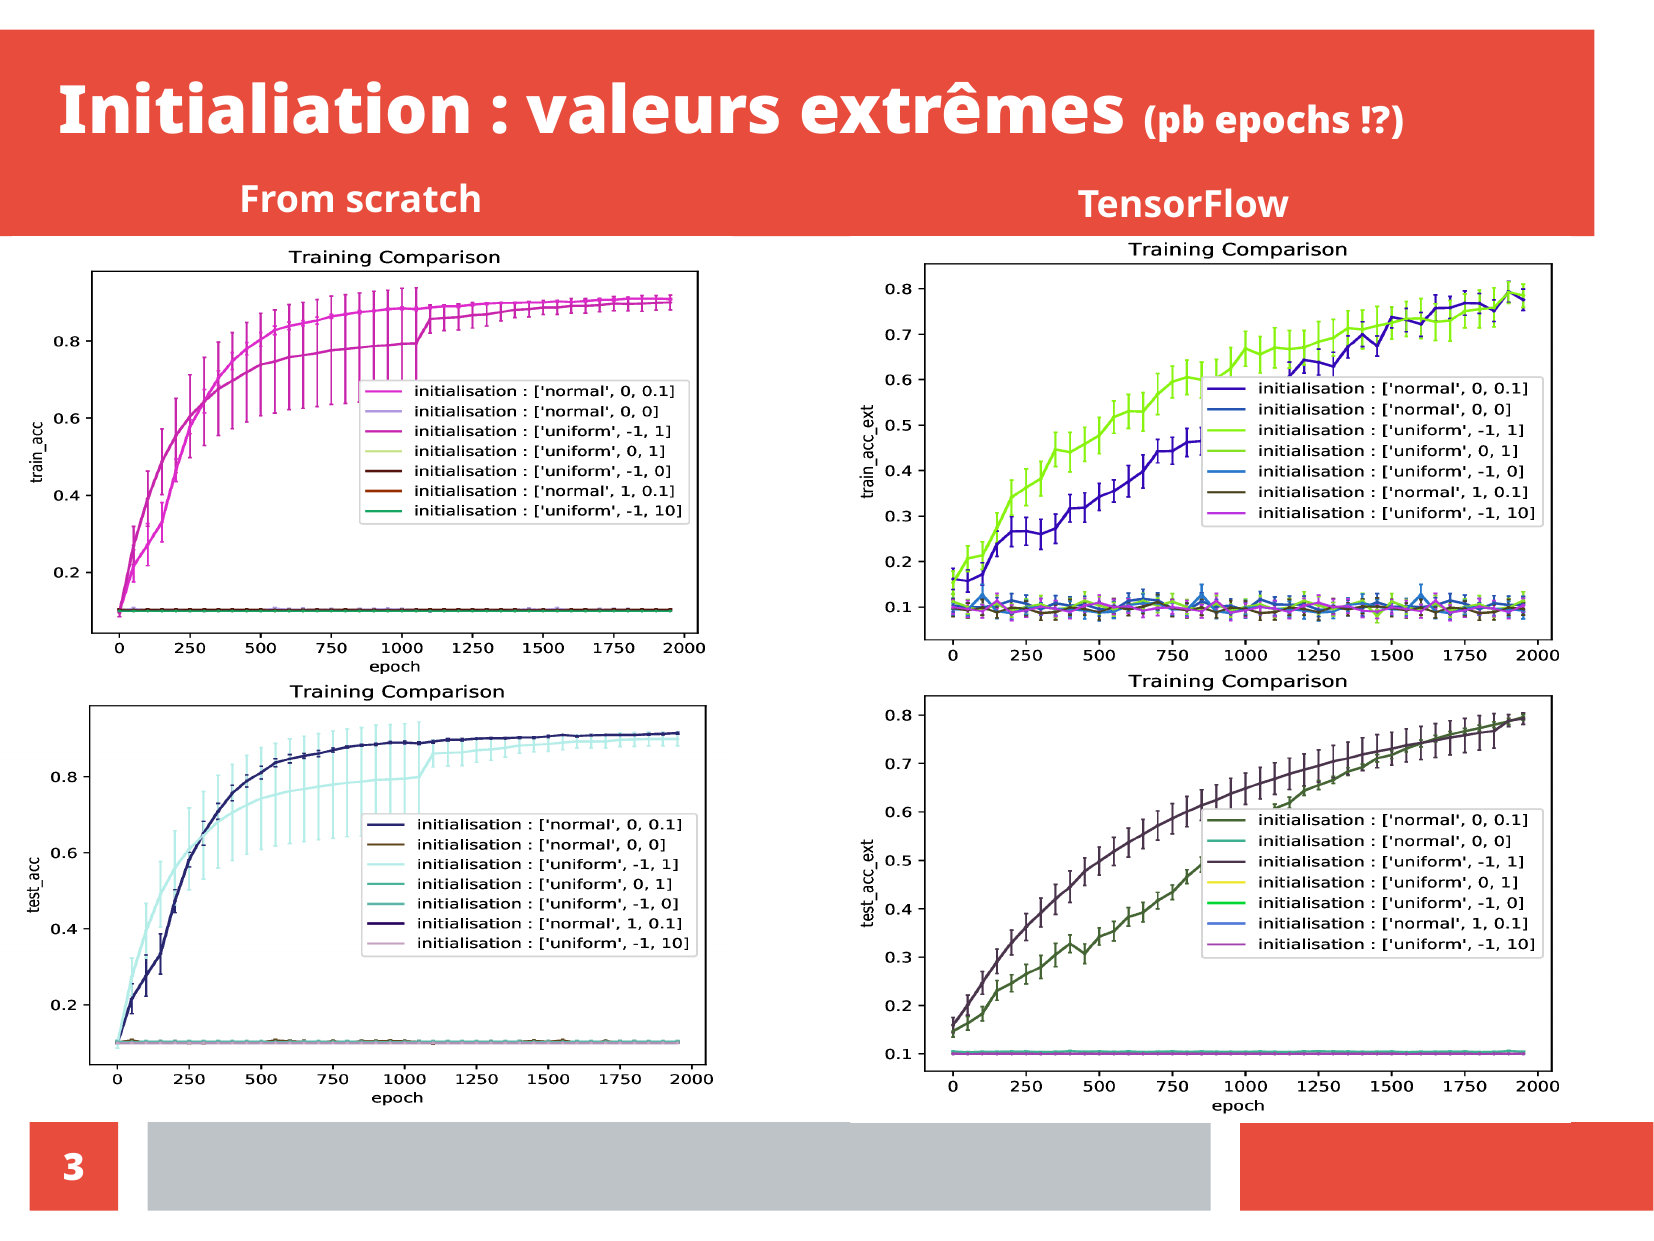

# Initialiation : valeurs extrêmes (pb epochs !?)
From scratch
TensorFlow
3